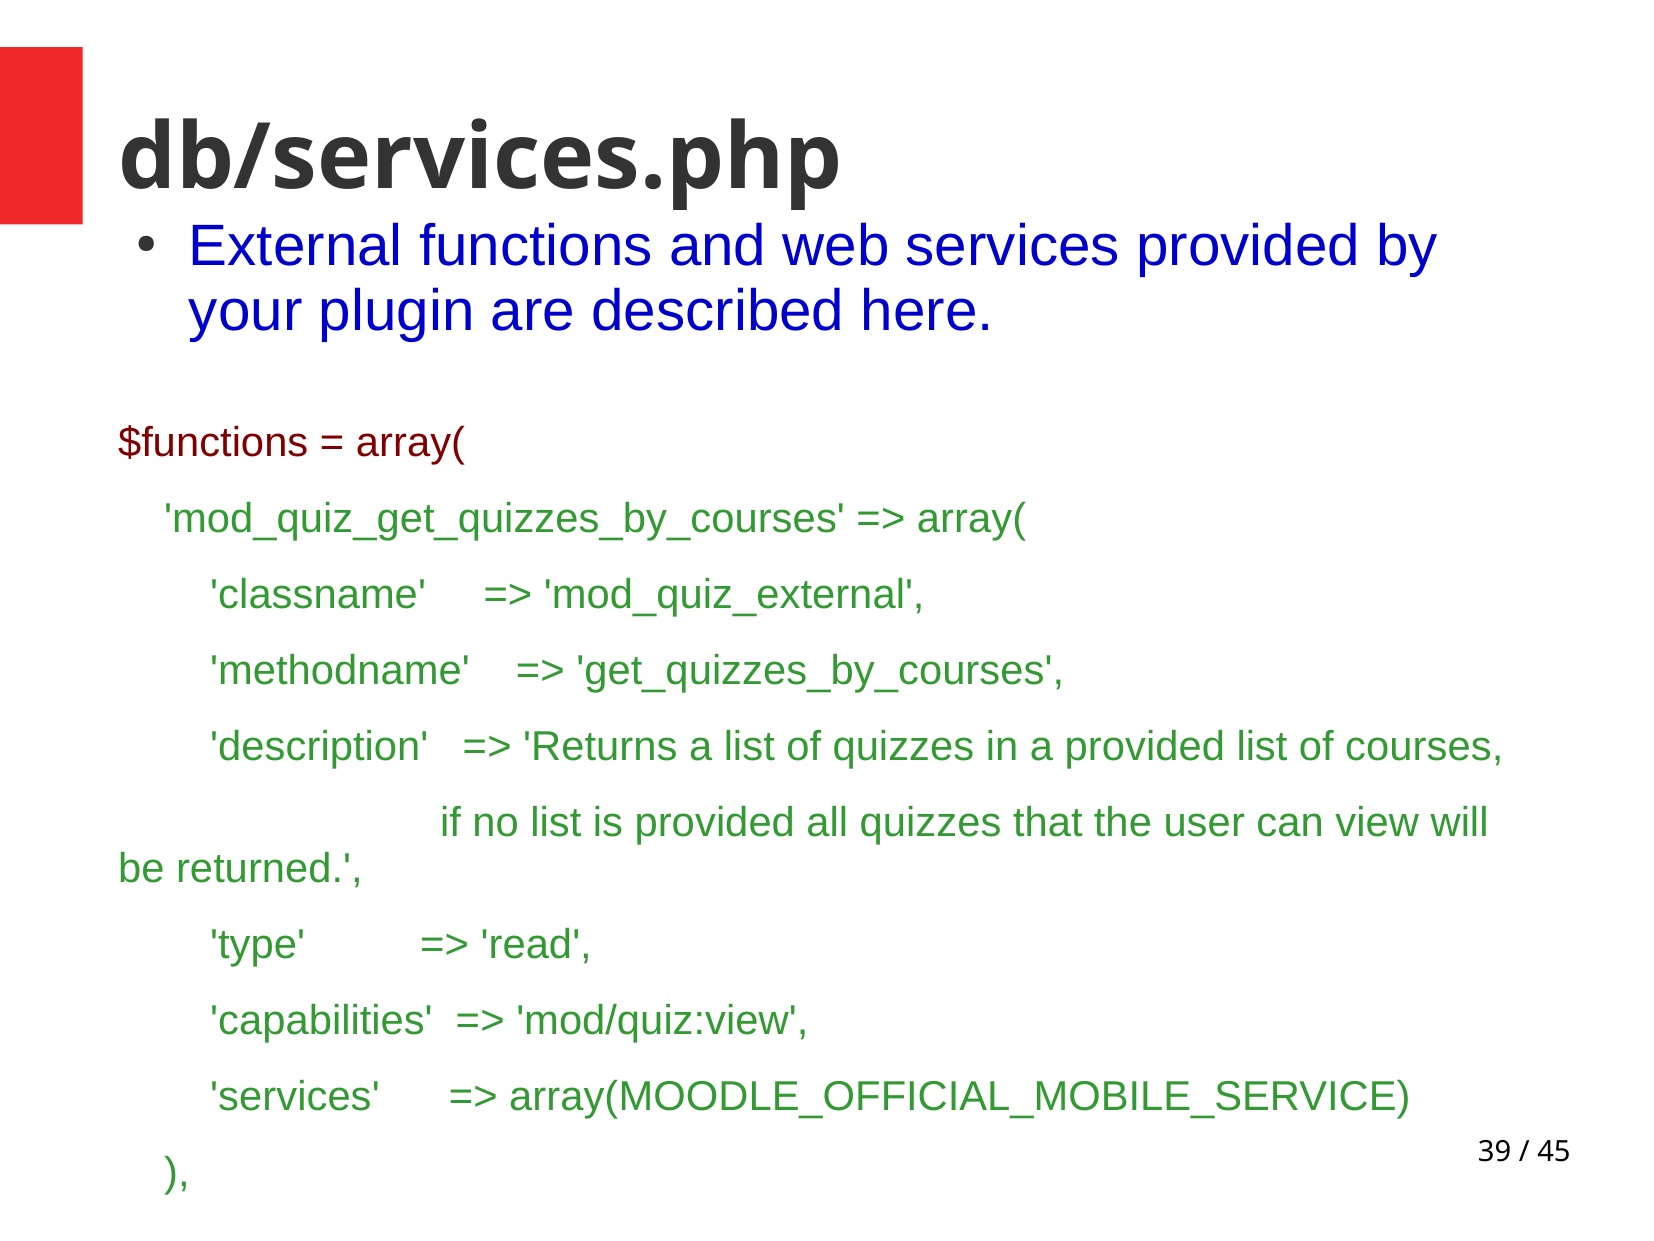

# db/services.php
External functions and web services provided by your plugin are described here.
$functions = array(
 'mod_quiz_get_quizzes_by_courses' => array(
 'classname' => 'mod_quiz_external',
 'methodname' => 'get_quizzes_by_courses',
 'description' => 'Returns a list of quizzes in a provided list of courses,
 if no list is provided all quizzes that the user can view will be returned.',
 'type' => 'read',
 'capabilities' => 'mod/quiz:view',
 'services' => array(MOODLE_OFFICIAL_MOBILE_SERVICE)
 ),
39